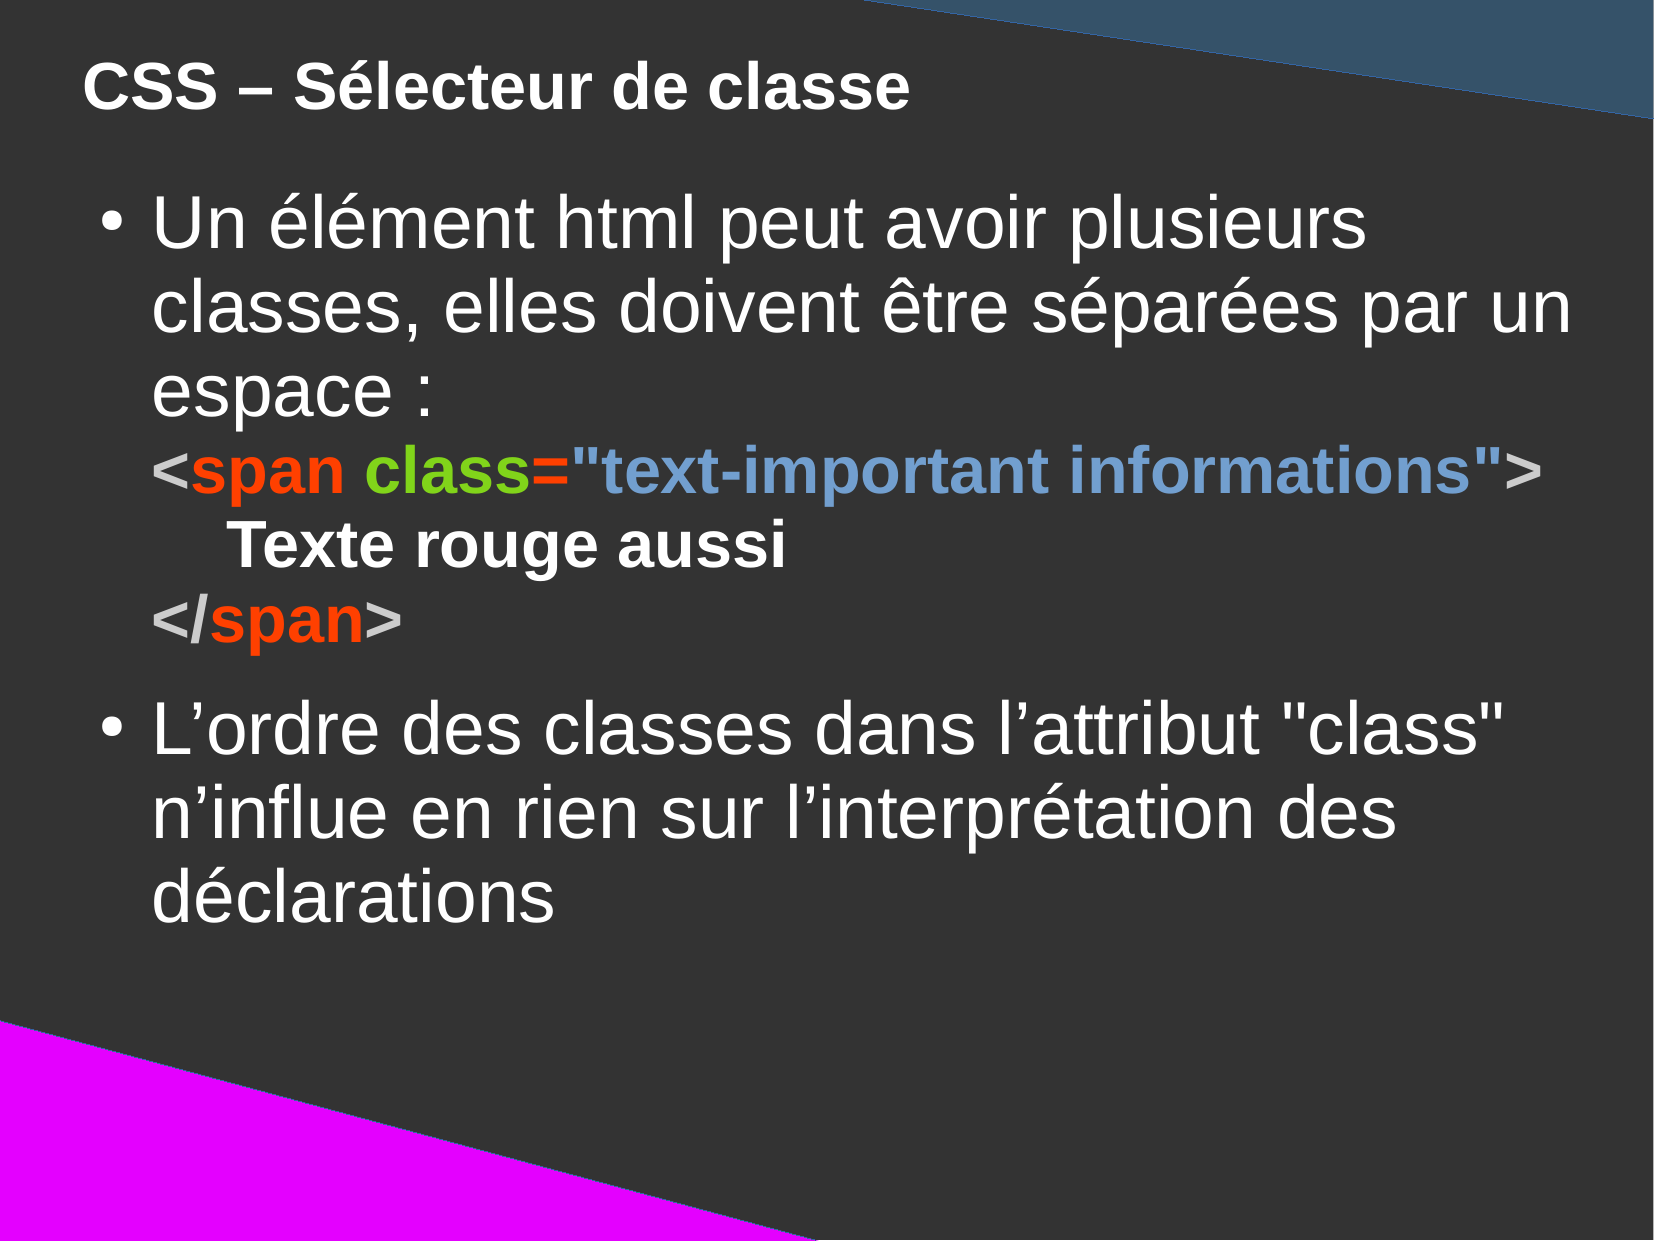

# CSS – Sélecteur de classe
Un élément html peut avoir plusieurs classes, elles doivent être séparées par un espace :
<span class="text-important informations">
	Texte rouge aussi
</span>
L’ordre des classes dans l’attribut "class" n’influe en rien sur l’interprétation des déclarations